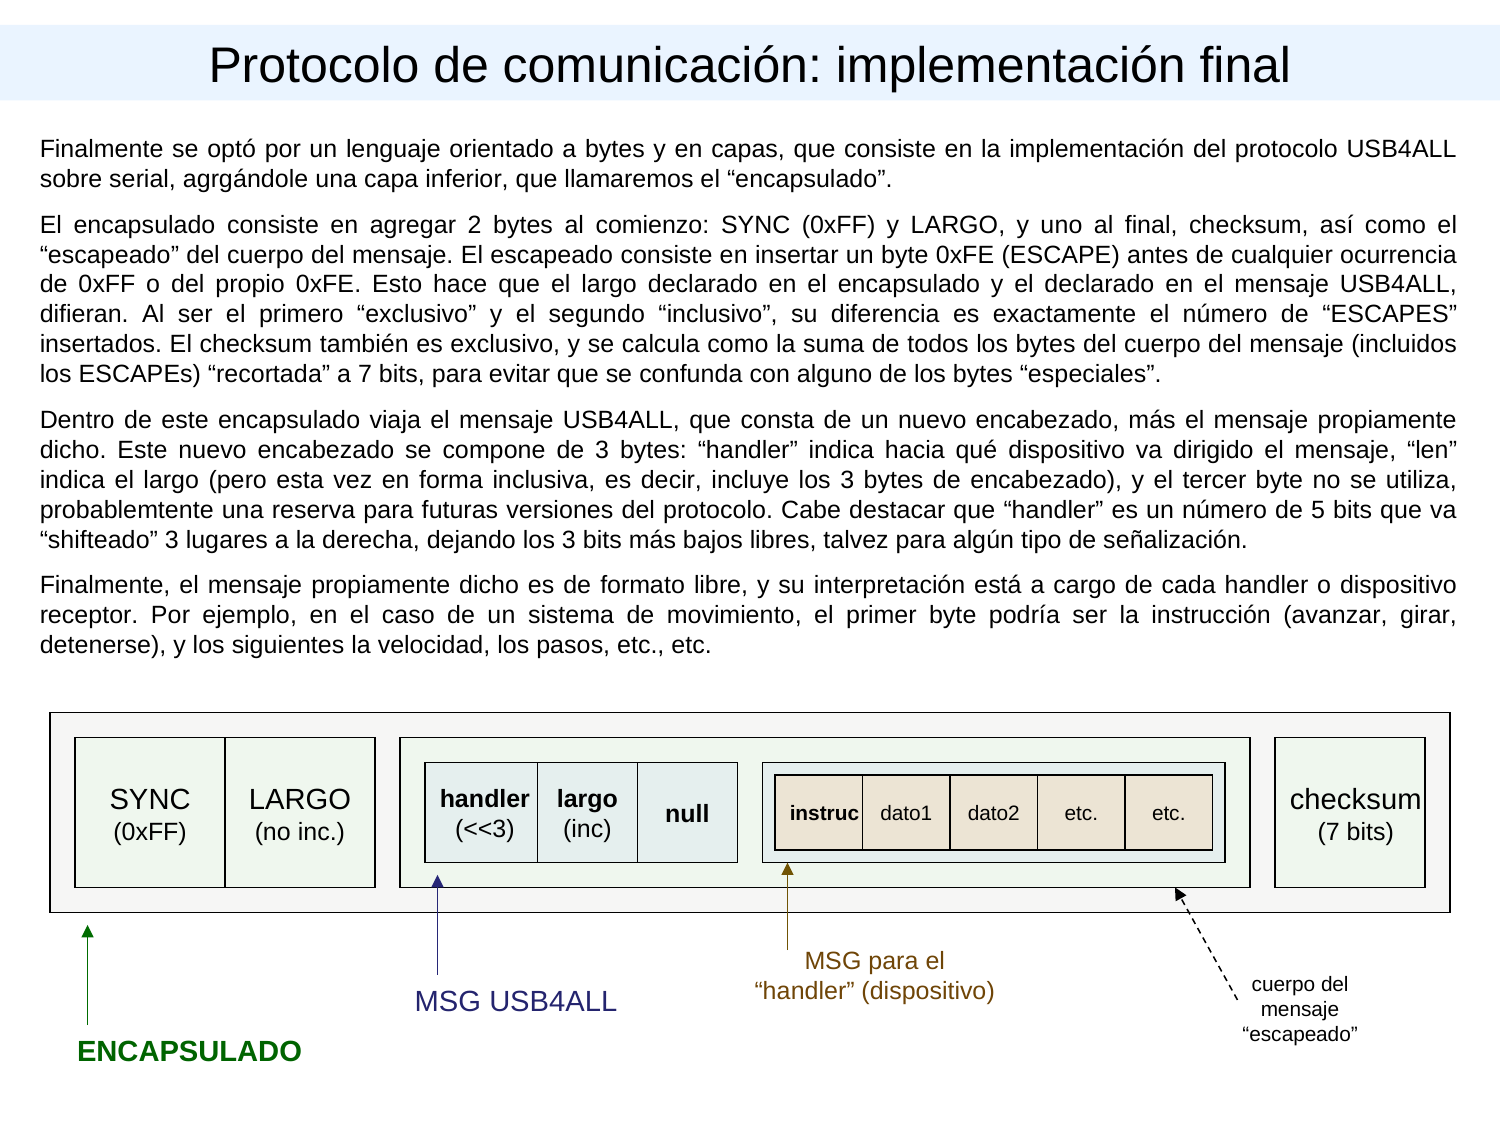

Protocolo de comunicación: implementación final
Finalmente se optó por un lenguaje orientado a bytes y en capas, que consiste en la implementación del protocolo USB4ALL sobre serial, agrgándole una capa inferior, que llamaremos el “encapsulado”.
El encapsulado consiste en agregar 2 bytes al comienzo: SYNC (0xFF) y LARGO, y uno al final, checksum, así como el “escapeado” del cuerpo del mensaje. El escapeado consiste en insertar un byte 0xFE (ESCAPE) antes de cualquier ocurrencia de 0xFF o del propio 0xFE. Esto hace que el largo declarado en el encapsulado y el declarado en el mensaje USB4ALL, difieran. Al ser el primero “exclusivo” y el segundo “inclusivo”, su diferencia es exactamente el número de “ESCAPES” insertados. El checksum también es exclusivo, y se calcula como la suma de todos los bytes del cuerpo del mensaje (incluidos los ESCAPEs) “recortada” a 7 bits, para evitar que se confunda con alguno de los bytes “especiales”.
Dentro de este encapsulado viaja el mensaje USB4ALL, que consta de un nuevo encabezado, más el mensaje propiamente dicho. Este nuevo encabezado se compone de 3 bytes: “handler” indica hacia qué dispositivo va dirigido el mensaje, “len” indica el largo (pero esta vez en forma inclusiva, es decir, incluye los 3 bytes de encabezado), y el tercer byte no se utiliza, probablemtente una reserva para futuras versiones del protocolo. Cabe destacar que “handler” es un número de 5 bits que va “shifteado” 3 lugares a la derecha, dejando los 3 bits más bajos libres, talvez para algún tipo de señalización.
Finalmente, el mensaje propiamente dicho es de formato libre, y su interpretación está a cargo de cada handler o dispositivo receptor. Por ejemplo, en el caso de un sistema de movimiento, el primer byte podría ser la instrucción (avanzar, girar, detenerse), y los siguientes la velocidad, los pasos, etc., etc.
SYNC
(0xFF)
LARGO
(no inc.)
checksum
(7 bits)
handler
(<<3)
largo
(inc)
null
instruc
dato1
dato2
etc.
etc.
MSG para el “handler” (dispositivo)
cuerpo del mensaje “escapeado”
MSG USB4ALL
ENCAPSULADO